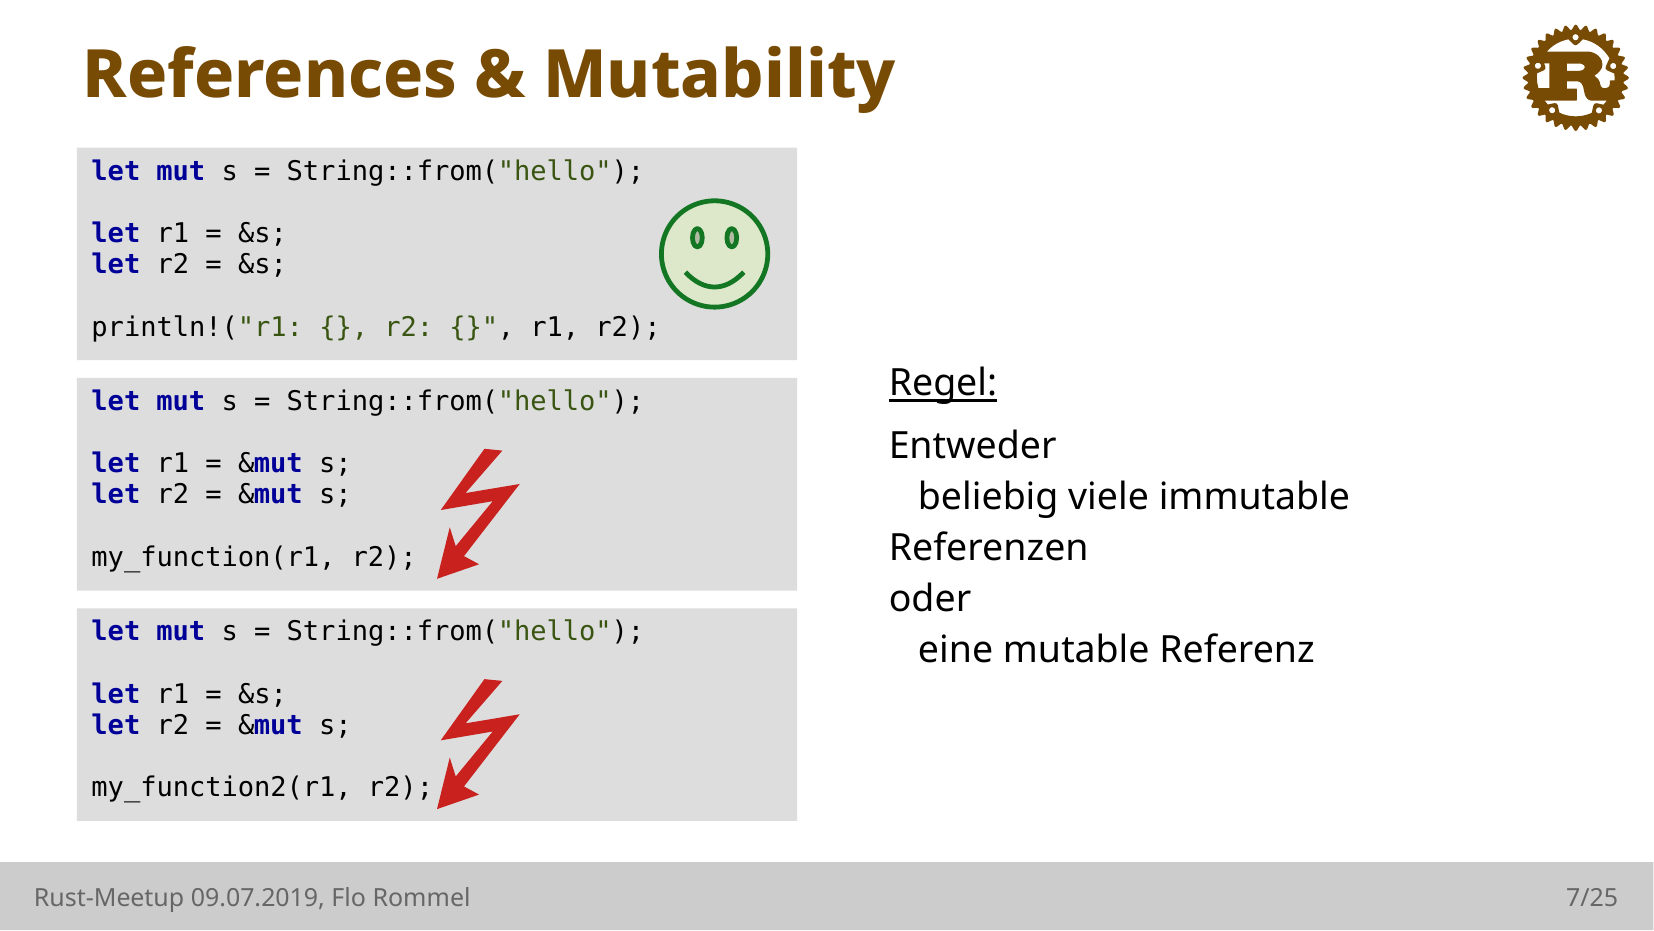

# References & Mutability
let mut s = String::from("hello");
let r1 = &s;
let r2 = &s;
println!("r1: {}, r2: {}", r1, r2);
Regel:
Entweder
 beliebig viele immutable Referenzen
oder
 eine mutable Referenz
let mut s = String::from("hello");
let r1 = &mut s;
let r2 = &mut s;
my_function(r1, r2);
let mut s = String::from("hello");
let r1 = &s;
let r2 = &mut s;
my_function2(r1, r2);
Rust-Meetup 09.07.2019, Flo Rommel
7